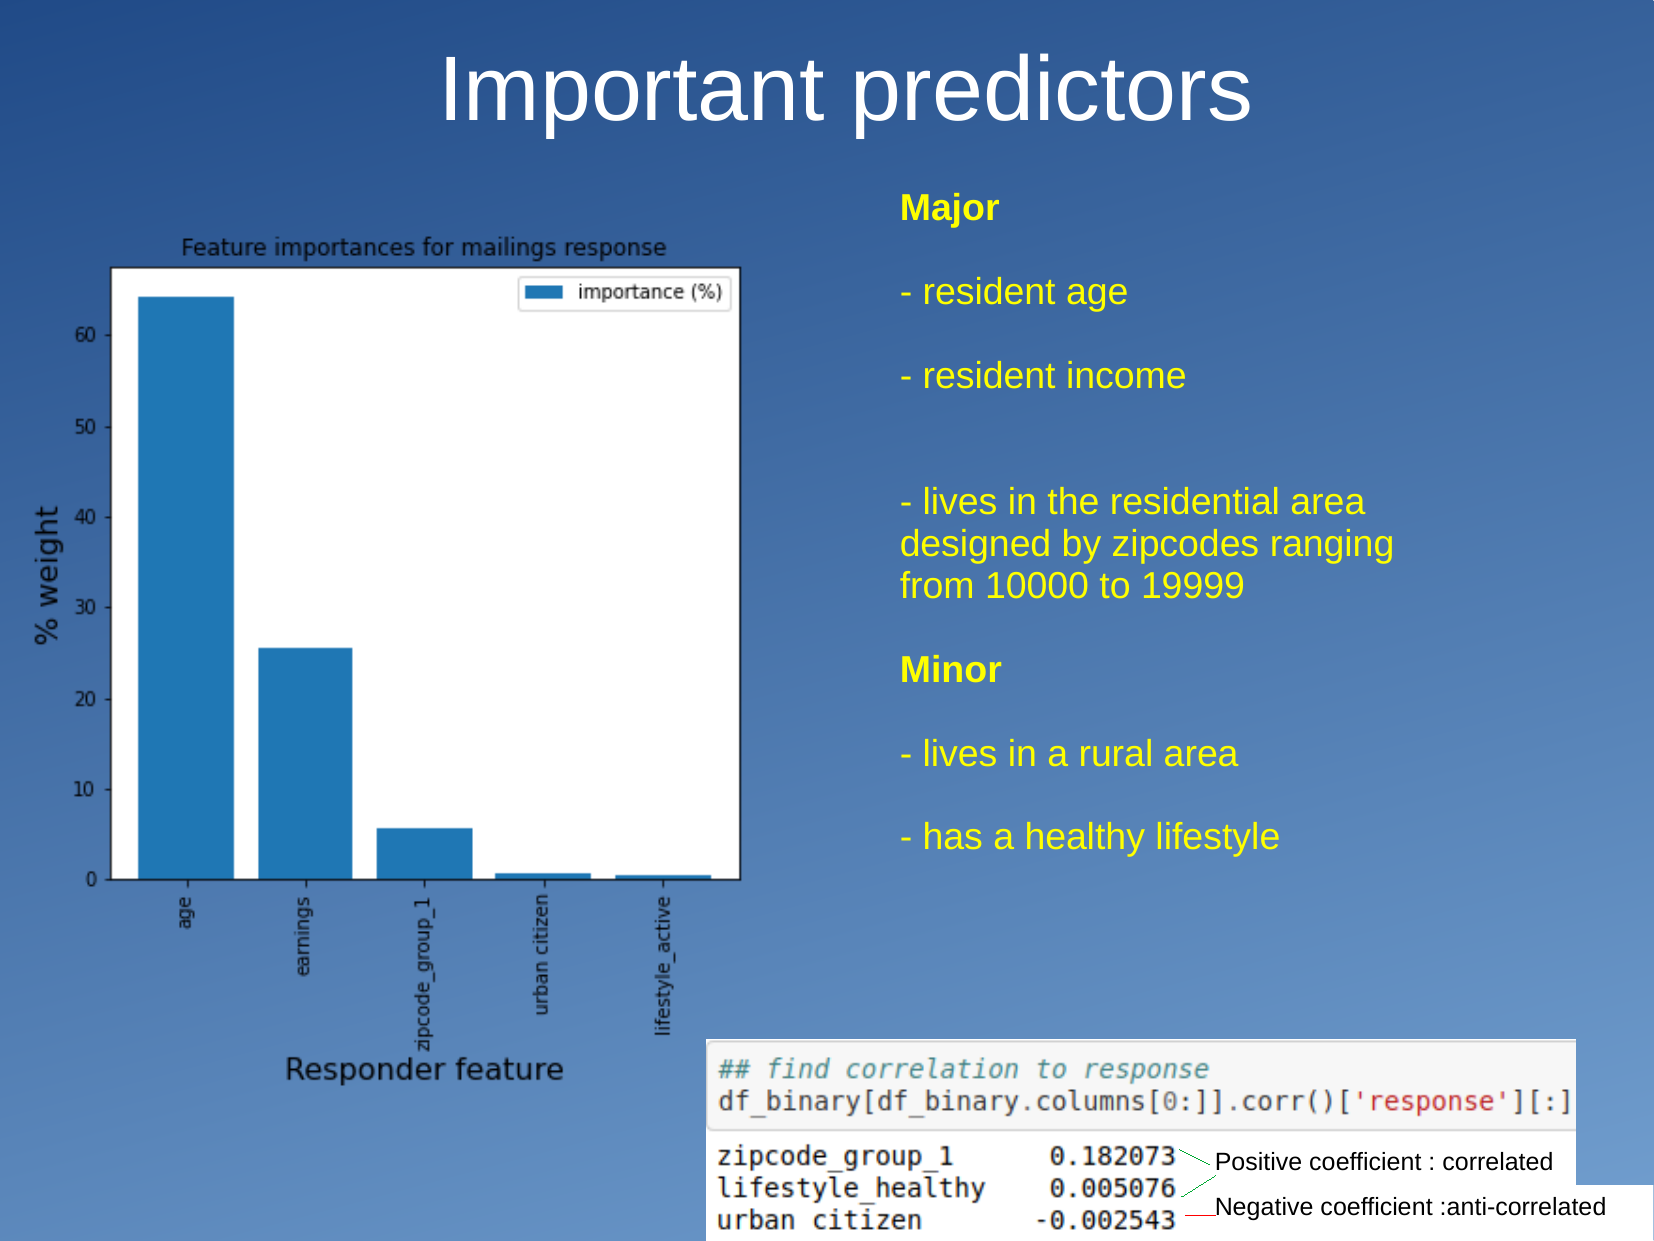

# Important predictors
Major
- resident age
- resident income
- lives in the residential area designed by zipcodes ranging from 10000 to 19999
Minor
- lives in a rural area
- has a healthy lifestyle
Positive coefficient : correlated
Negative coefficient :anti-correlated